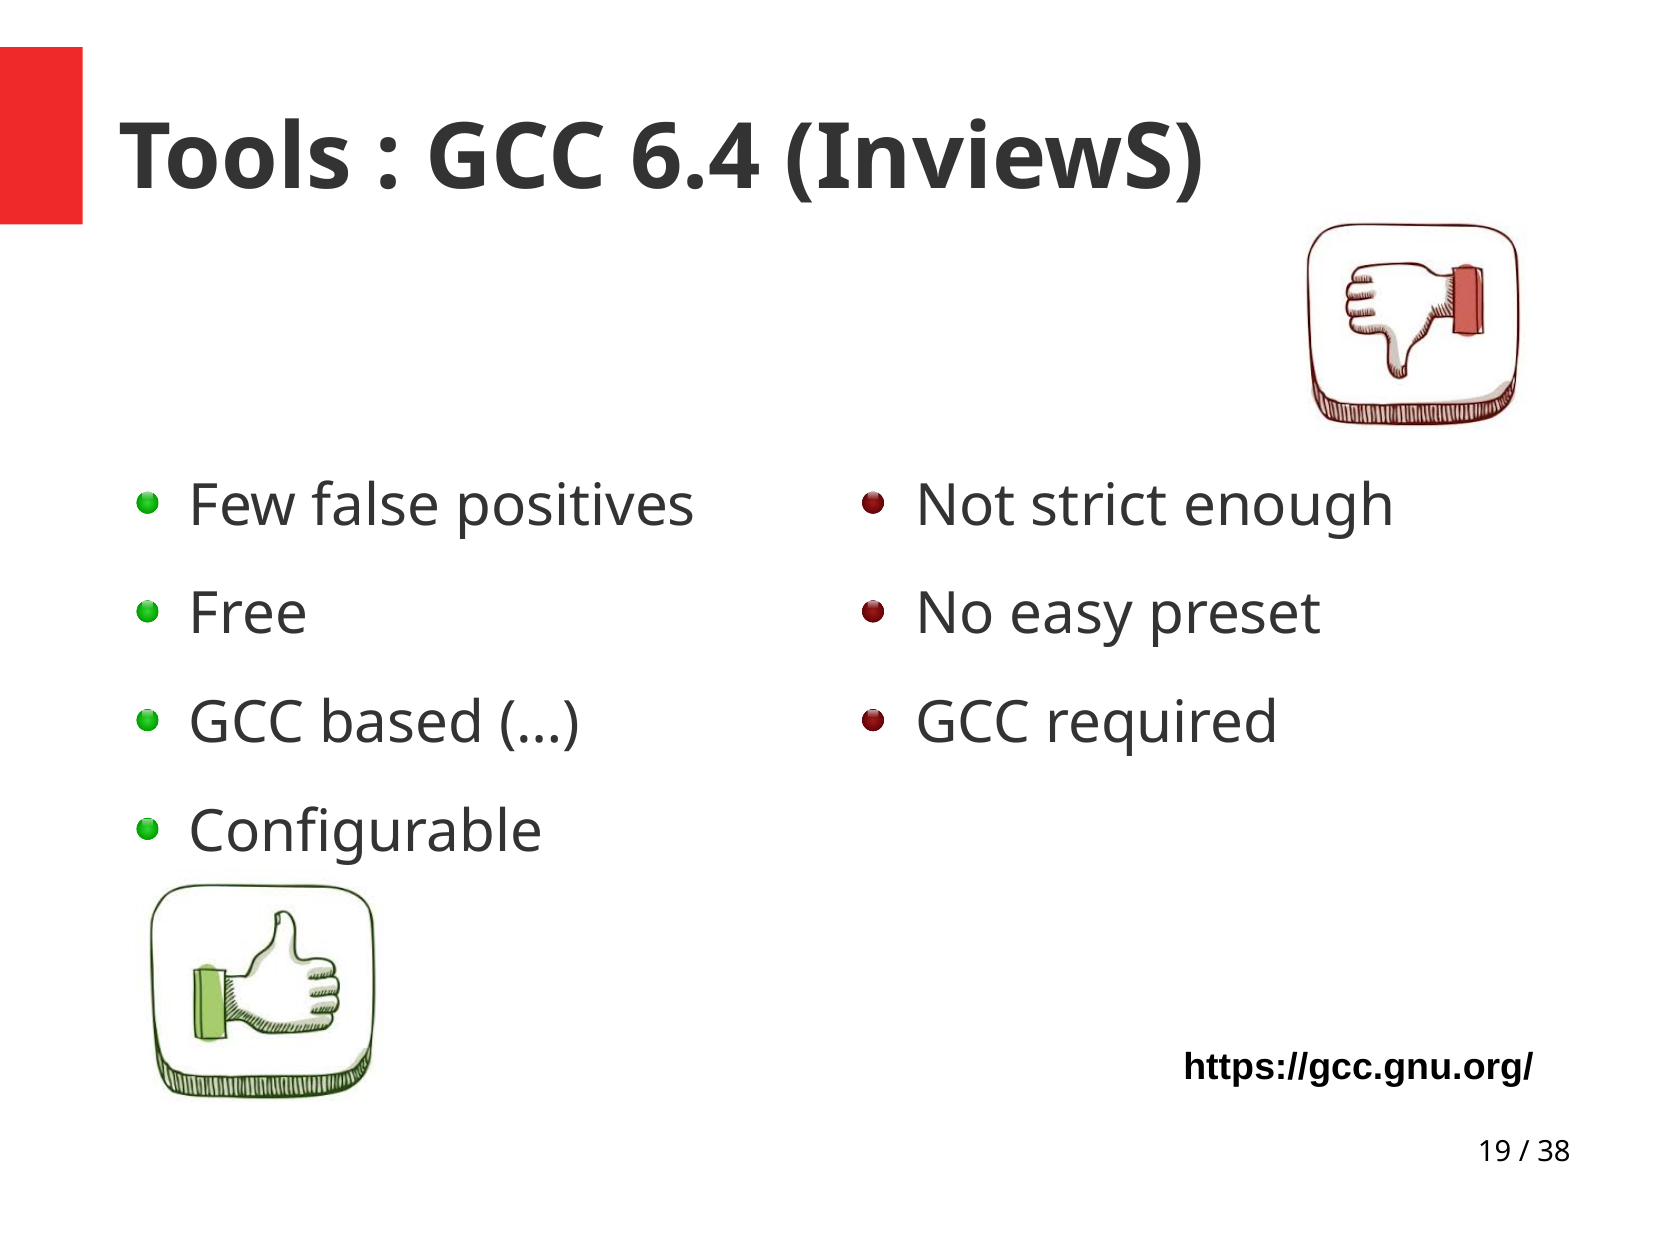

# Tools : GCC 6.4 (InviewS)
Few false positives
Free
GCC based (…)
Configurable
Not strict enough
No easy preset
GCC required
https://gcc.gnu.org/
19